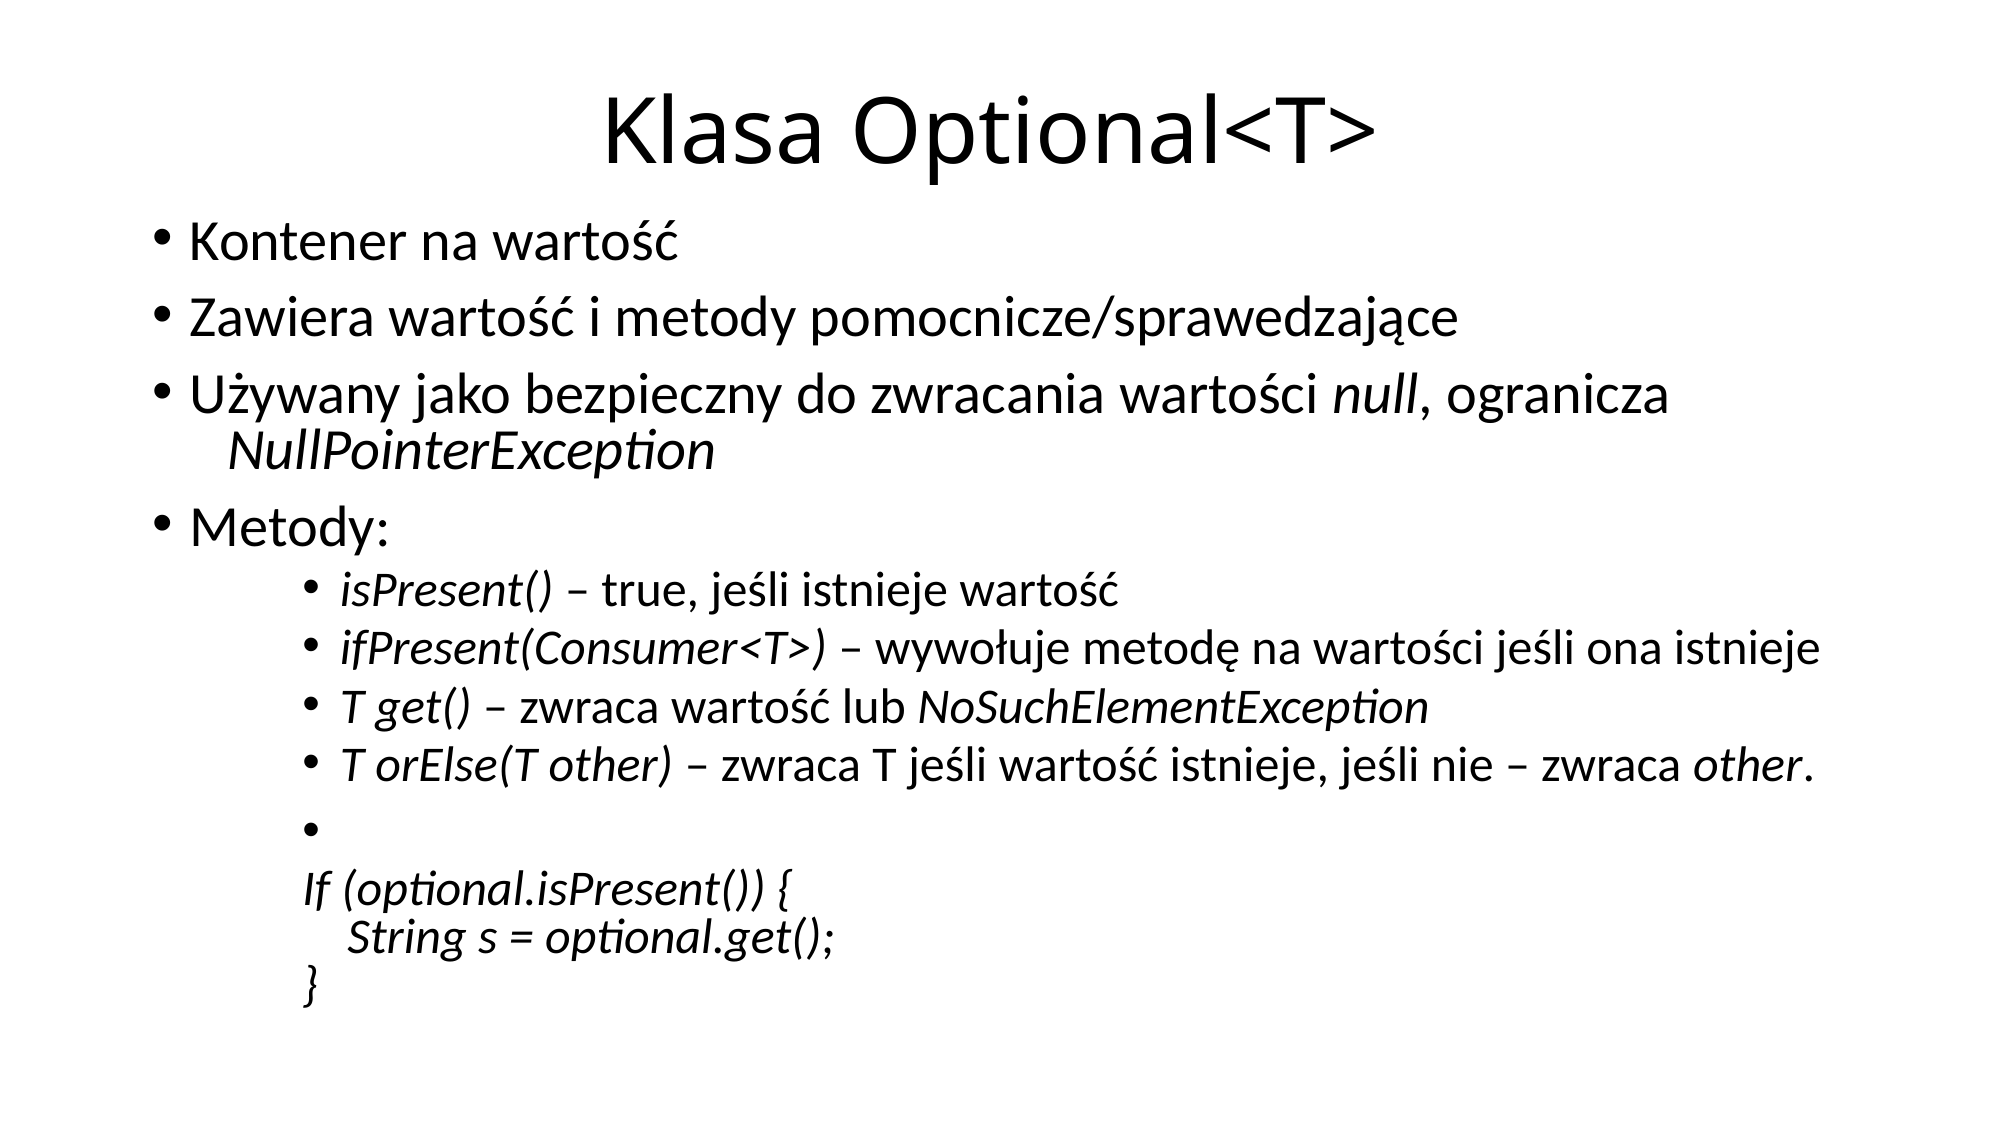

# Klasa Optional<T>
Kontener na wartość
Zawiera wartość i metody pomocnicze/sprawedzające
Używany jako bezpieczny do zwracania wartości null, ogranicza NullPointerException
Metody:
isPresent() – true, jeśli istnieje wartość
ifPresent(Consumer<T>) – wywołuje metodę na wartości jeśli ona istnieje
T get() – zwraca wartość lub NoSuchElementException
T orElse(T other) – zwraca T jeśli wartość istnieje, jeśli nie – zwraca other.
If (optional.isPresent()) {
 String s = optional.get();
}